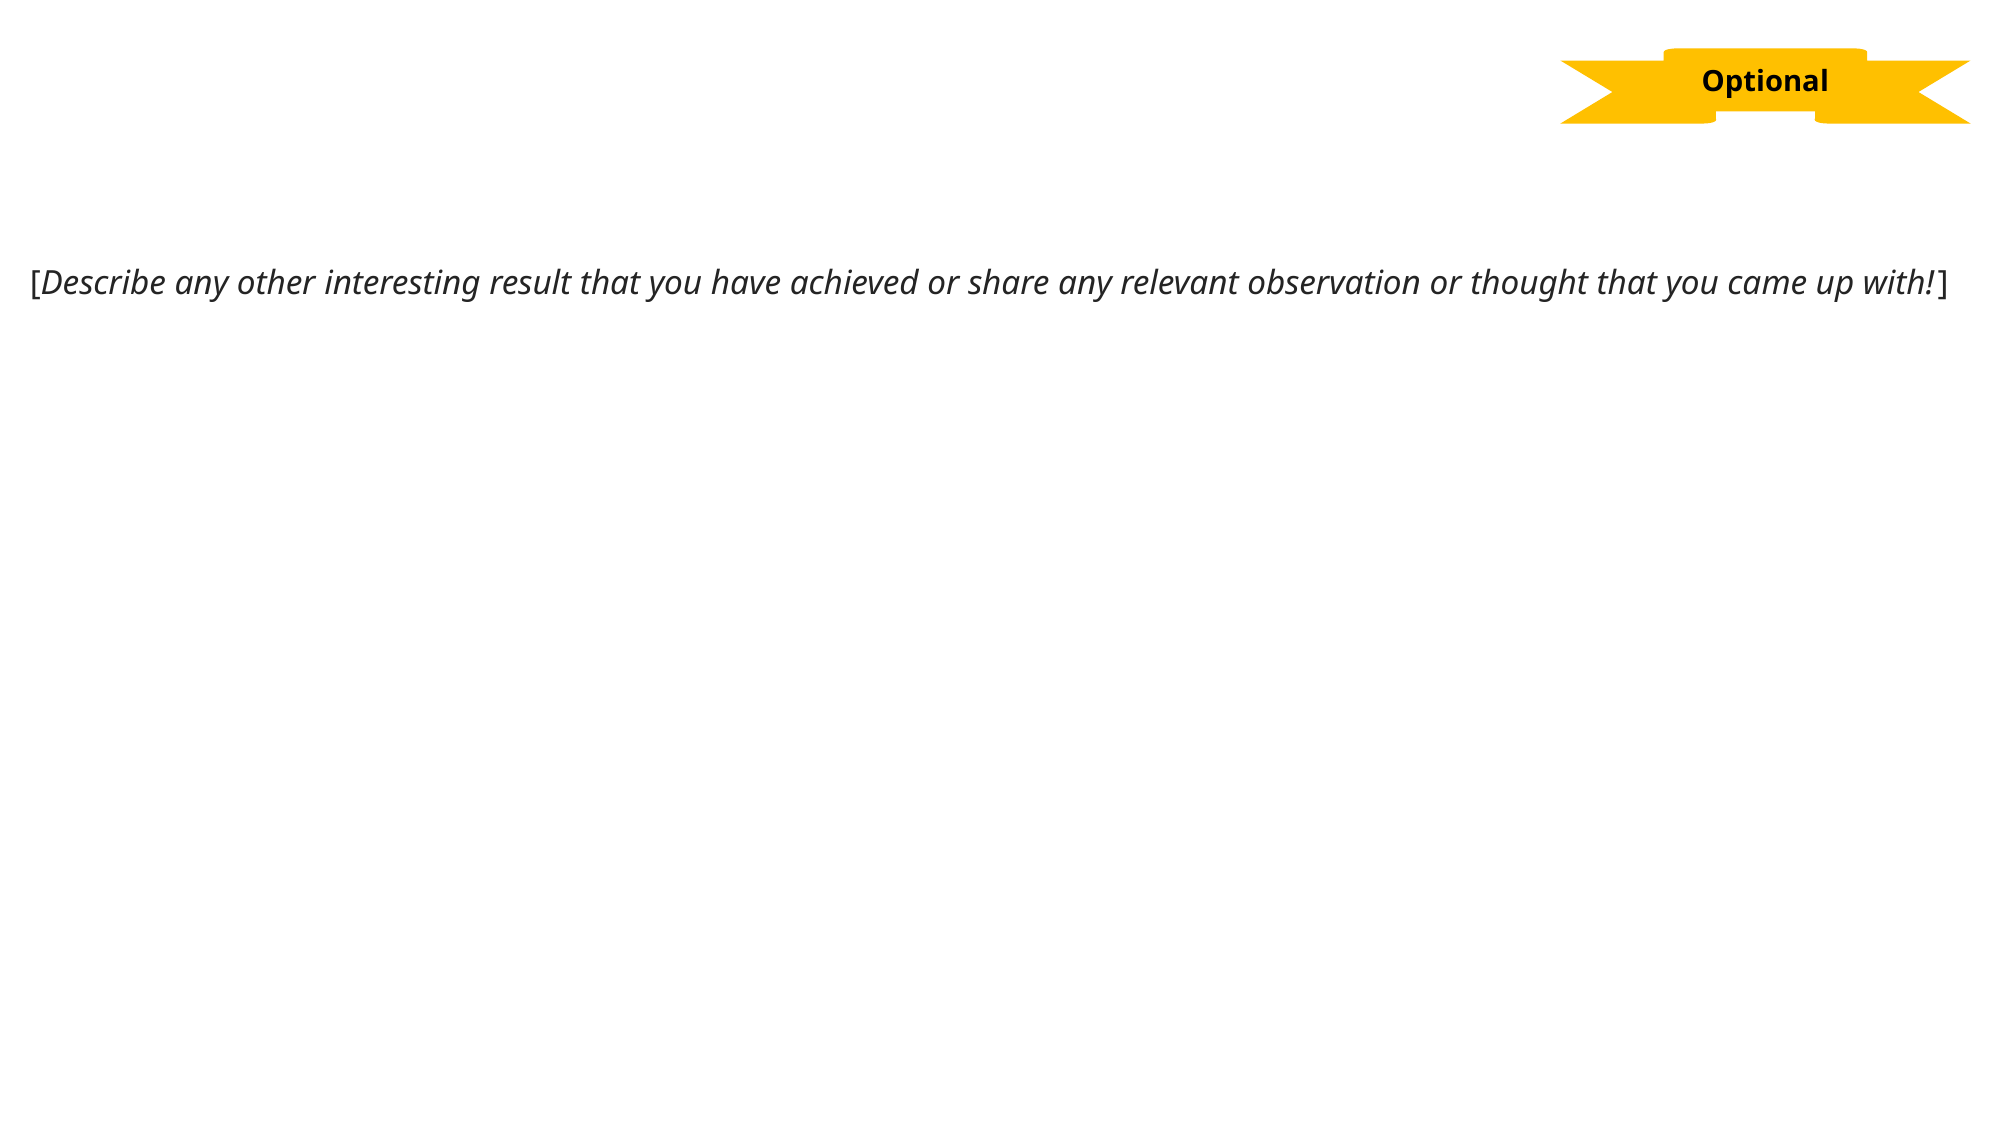

Bonus Points!
Optional
[Describe any other interesting result that you have achieved or share any relevant observation or thought that you came up with!]